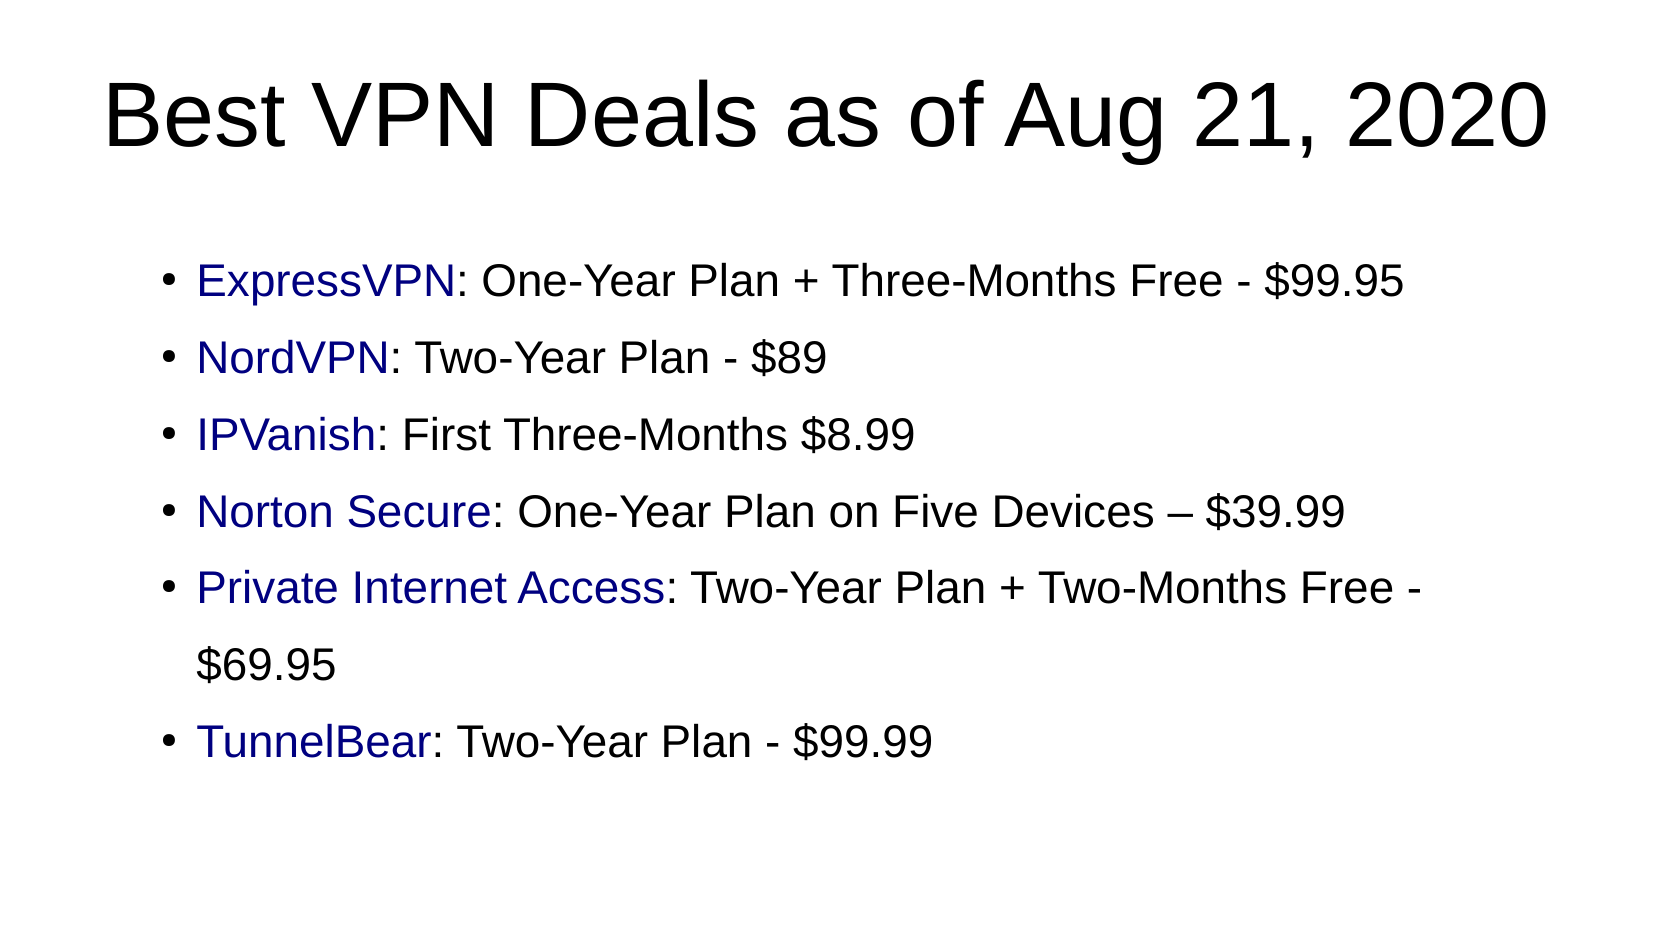

# Best VPN Deals as of Aug 21, 2020
ExpressVPN: One-Year Plan + Three-Months Free - $99.95
NordVPN: Two-Year Plan - $89
IPVanish: First Three-Months $8.99
Norton Secure: One-Year Plan on Five Devices – $39.99
Private Internet Access: Two-Year Plan + Two-Months Free - $69.95
TunnelBear: Two-Year Plan - $99.99